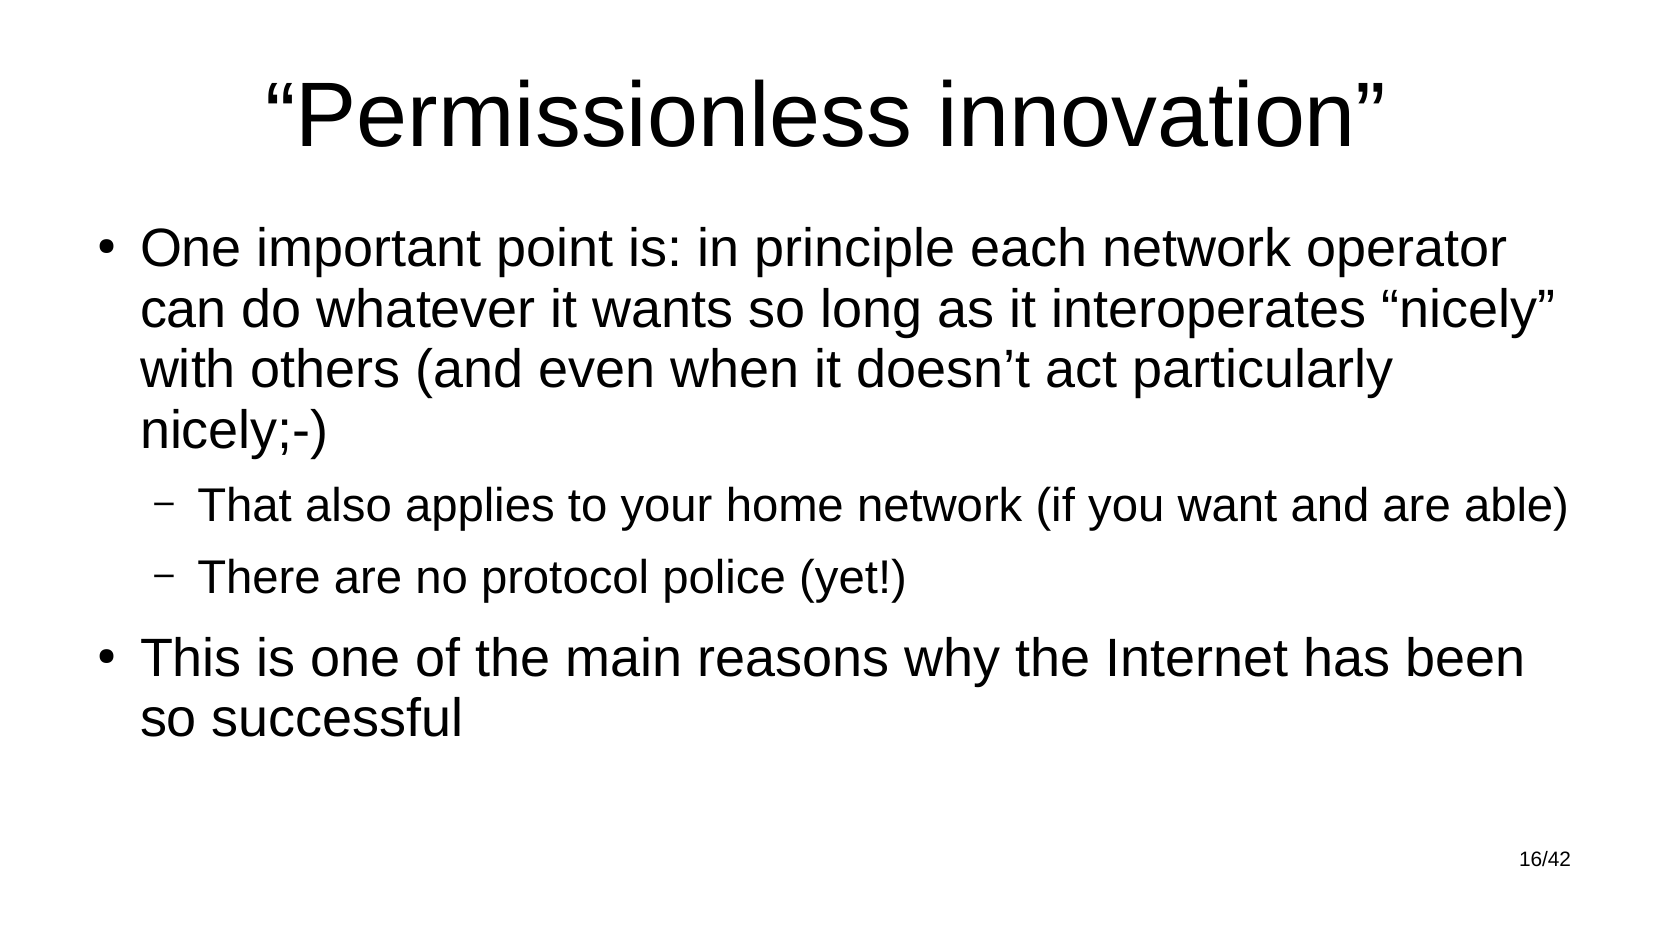

# “Permissionless innovation”
One important point is: in principle each network operator can do whatever it wants so long as it interoperates “nicely” with others (and even when it doesn’t act particularly nicely;-)
That also applies to your home network (if you want and are able)
There are no protocol police (yet!)
This is one of the main reasons why the Internet has been so successful
16